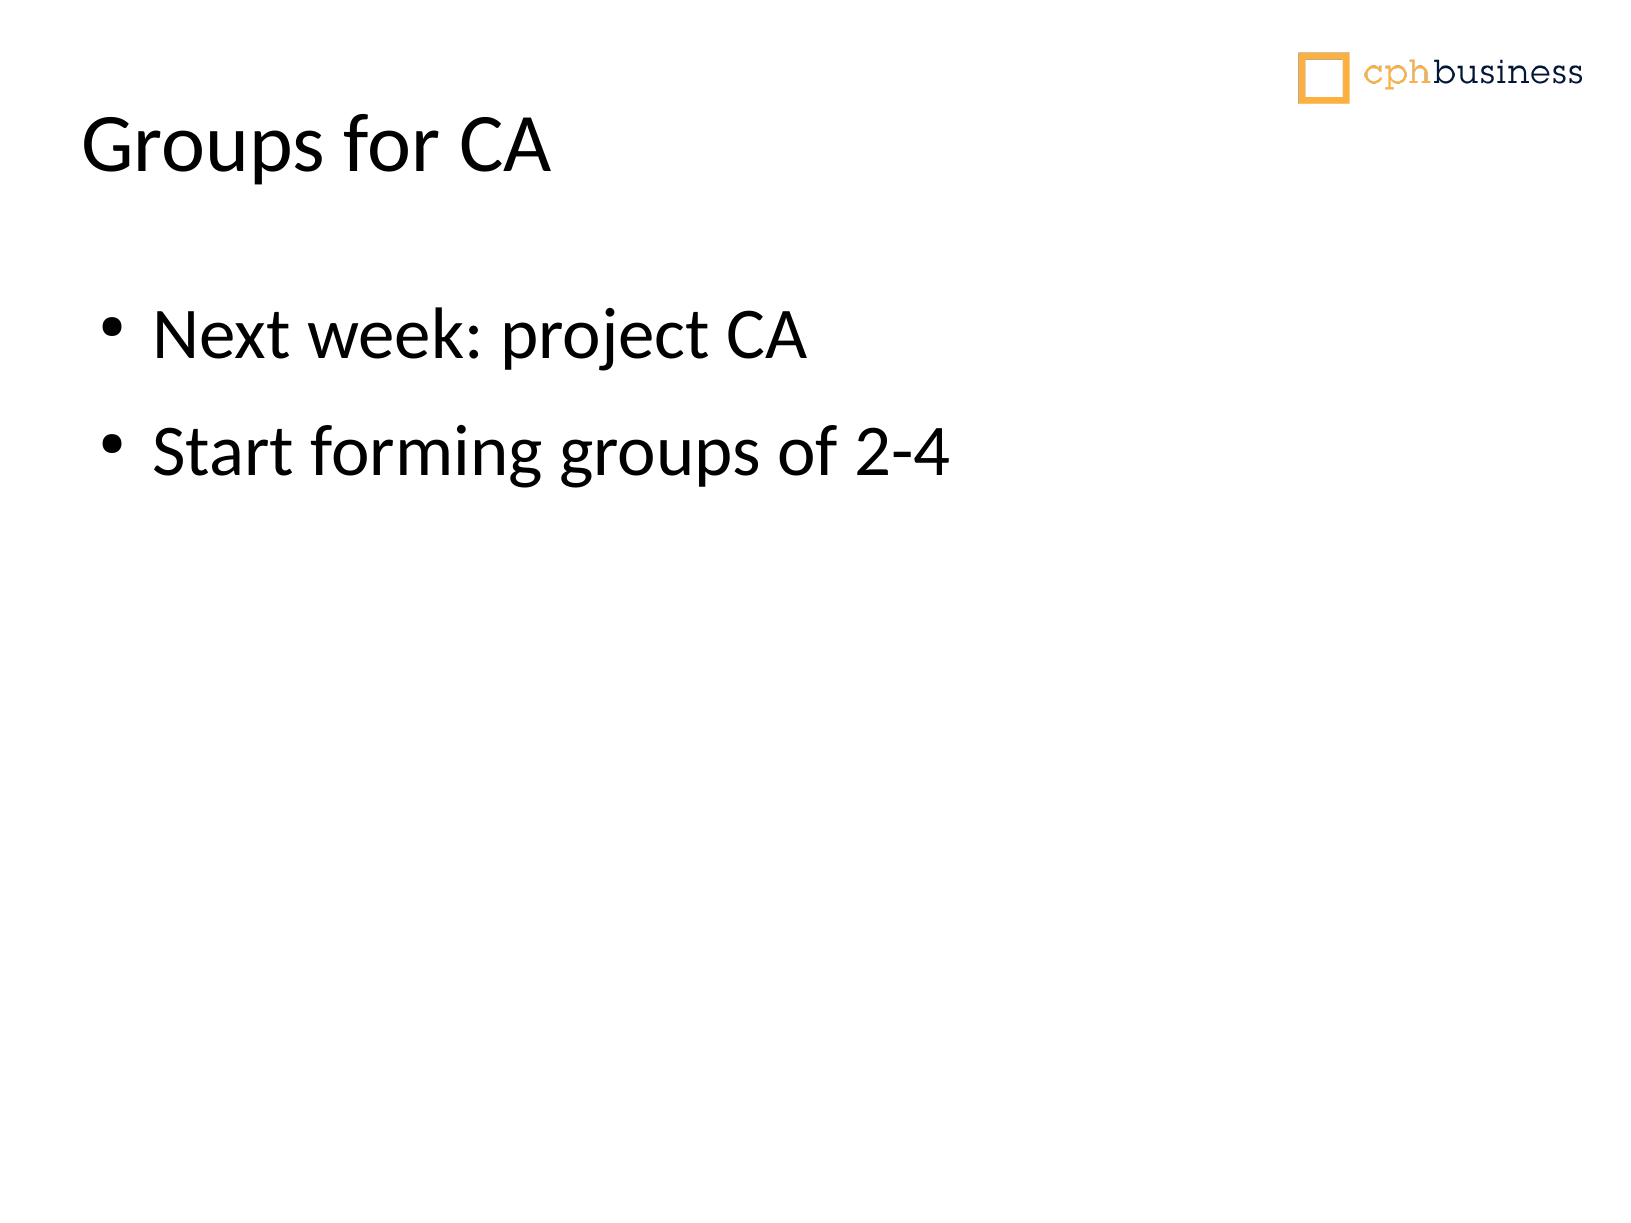

Groups for CA
# Next week: project CA
Start forming groups of 2-4